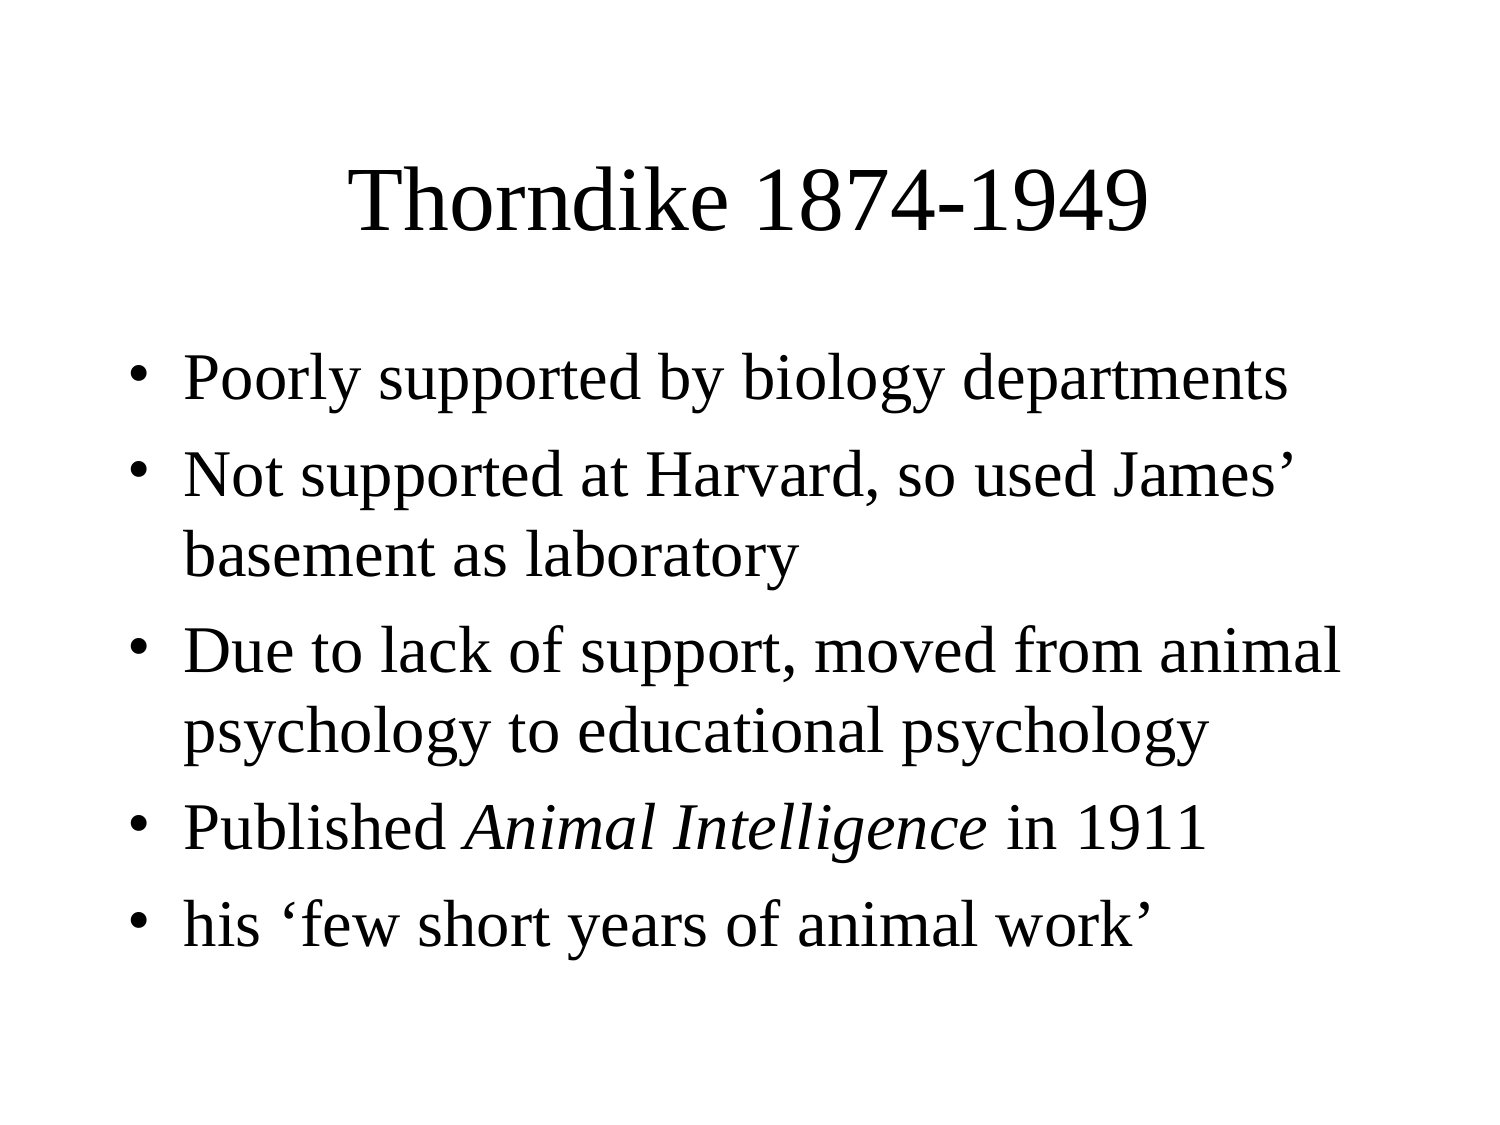

# Thorndike 1874-1949
Poorly supported by biology departments
Not supported at Harvard, so used James’ basement as laboratory
Due to lack of support, moved from animal psychology to educational psychology
Published Animal Intelligence in 1911
his ‘few short years of animal work’